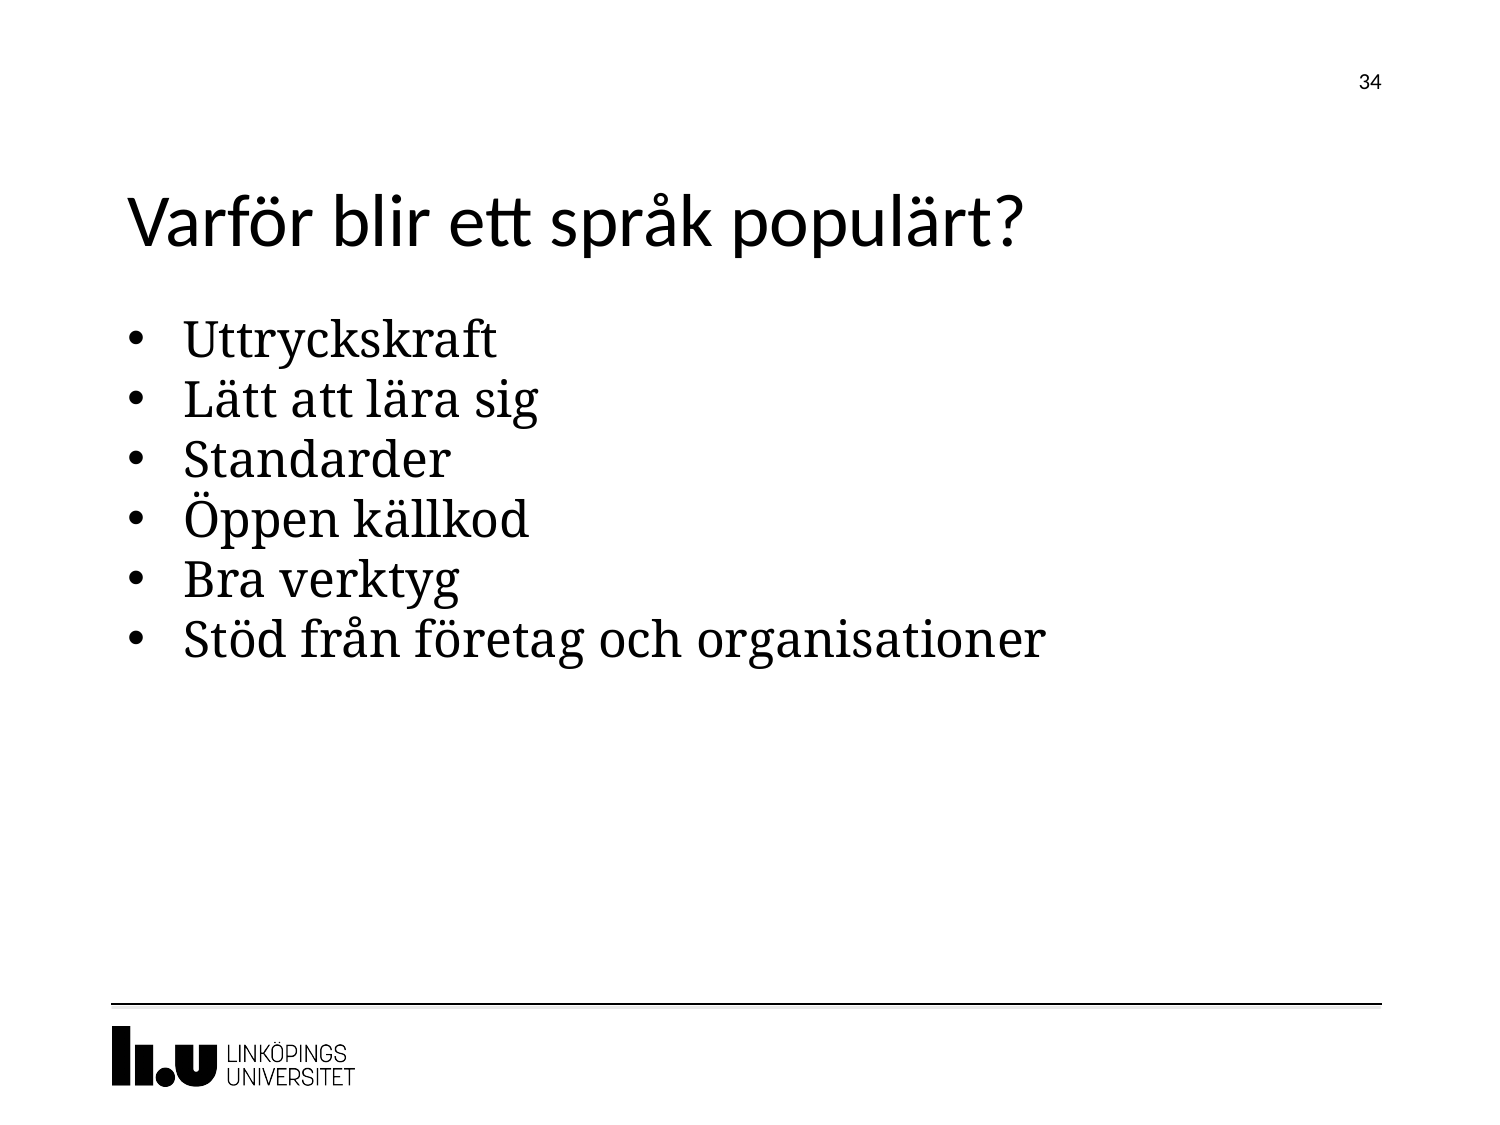

Varför blir ett språk populärt?
Uttryckskraft
Lätt att lära sig
Standarder
Öppen källkod
Bra verktyg
Stöd från företag och organisationer